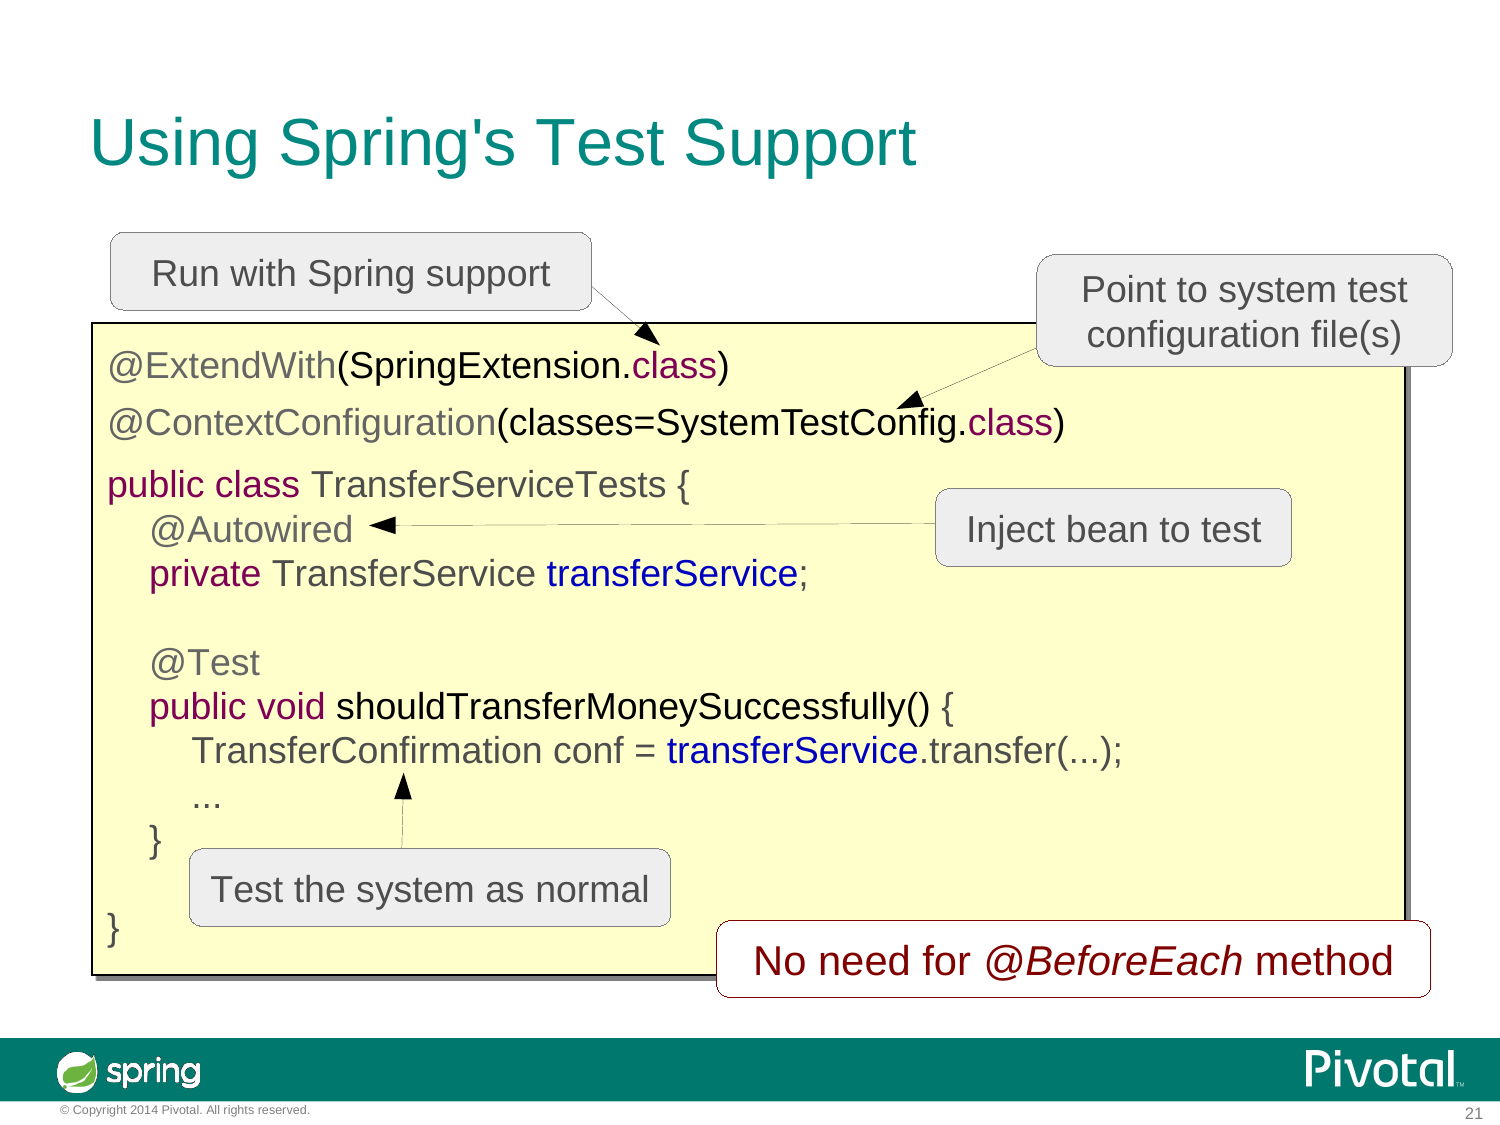

# Using Spring's Test Support
Run with Spring support
Point to system test configuration file(s)
@ExtendWith(SpringExtension.class)
@ContextConfiguration(classes=SystemTestConfig.class)
public class TransferServiceTests {
 @Autowired
 private TransferService transferService;
 @Test
 public void shouldTransferMoneySuccessfully() {
 TransferConfirmation conf = transferService.transfer(...);
 ...
 }
}
Inject bean to test
Test the system as normal
No need for @BeforeEach method